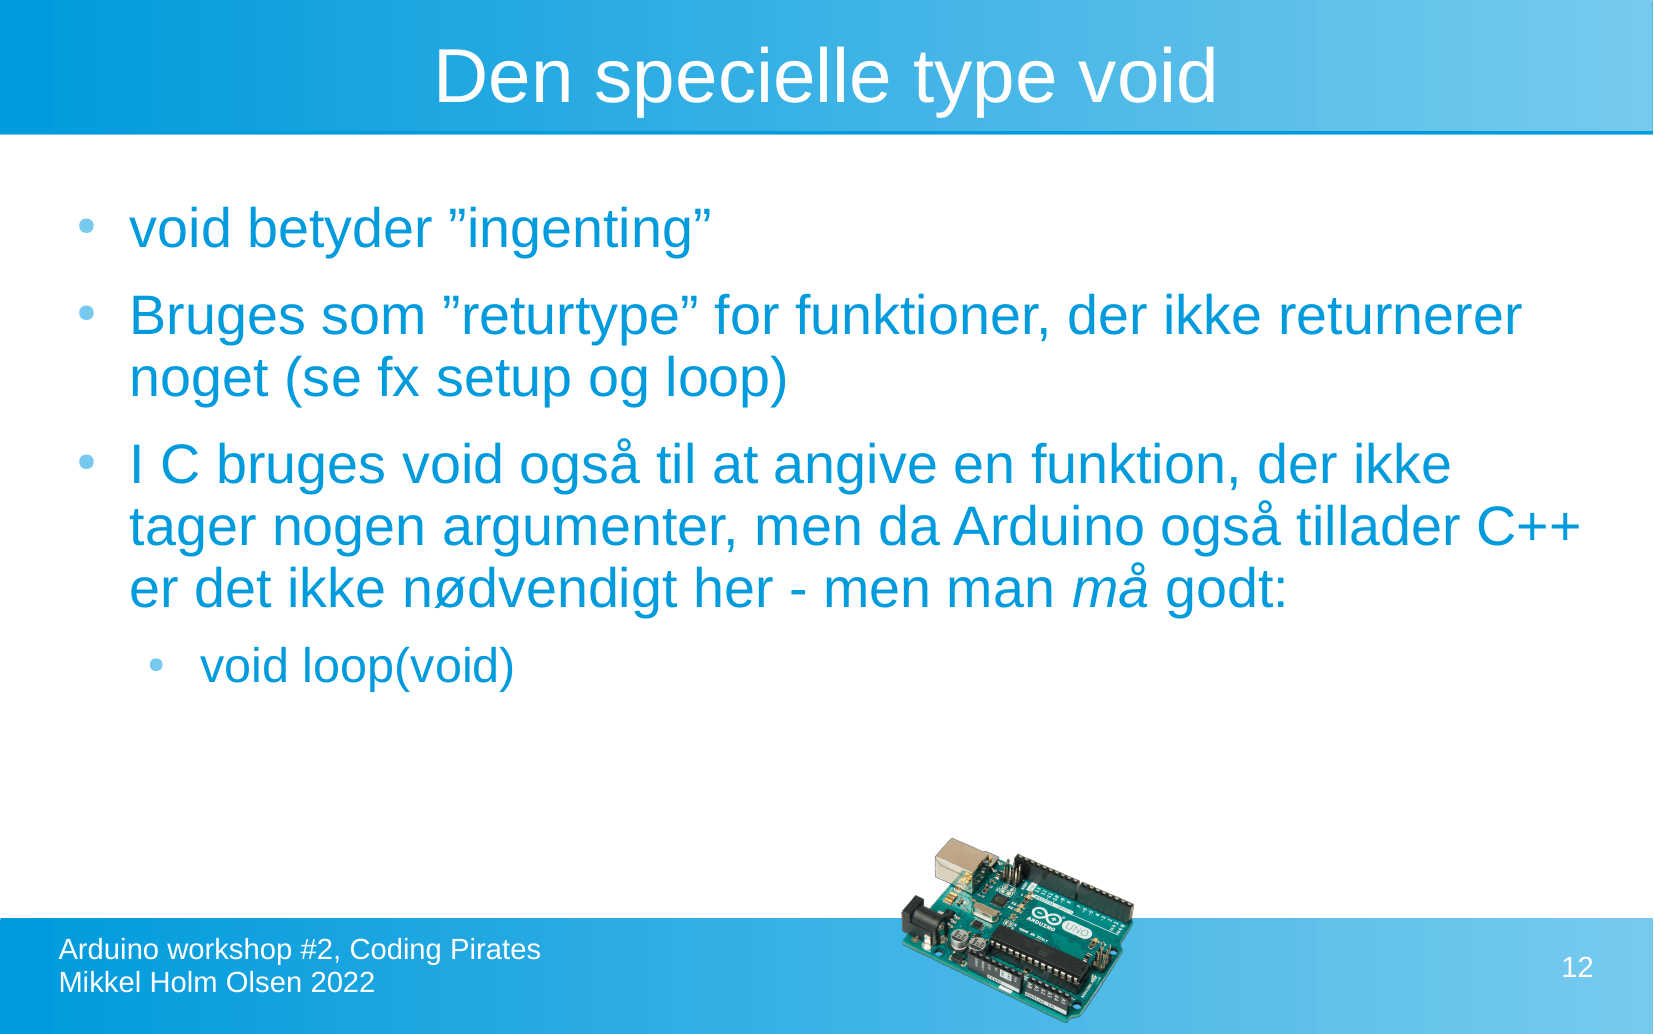

# Den specielle type void
void betyder ”ingenting”
Bruges som ”returtype” for funktioner, der ikke returnerer noget (se fx setup og loop)
I C bruges void også til at angive en funktion, der ikke tager nogen argumenter, men da Arduino også tillader C++ er det ikke nødvendigt her - men man må godt:
void loop(void)
12